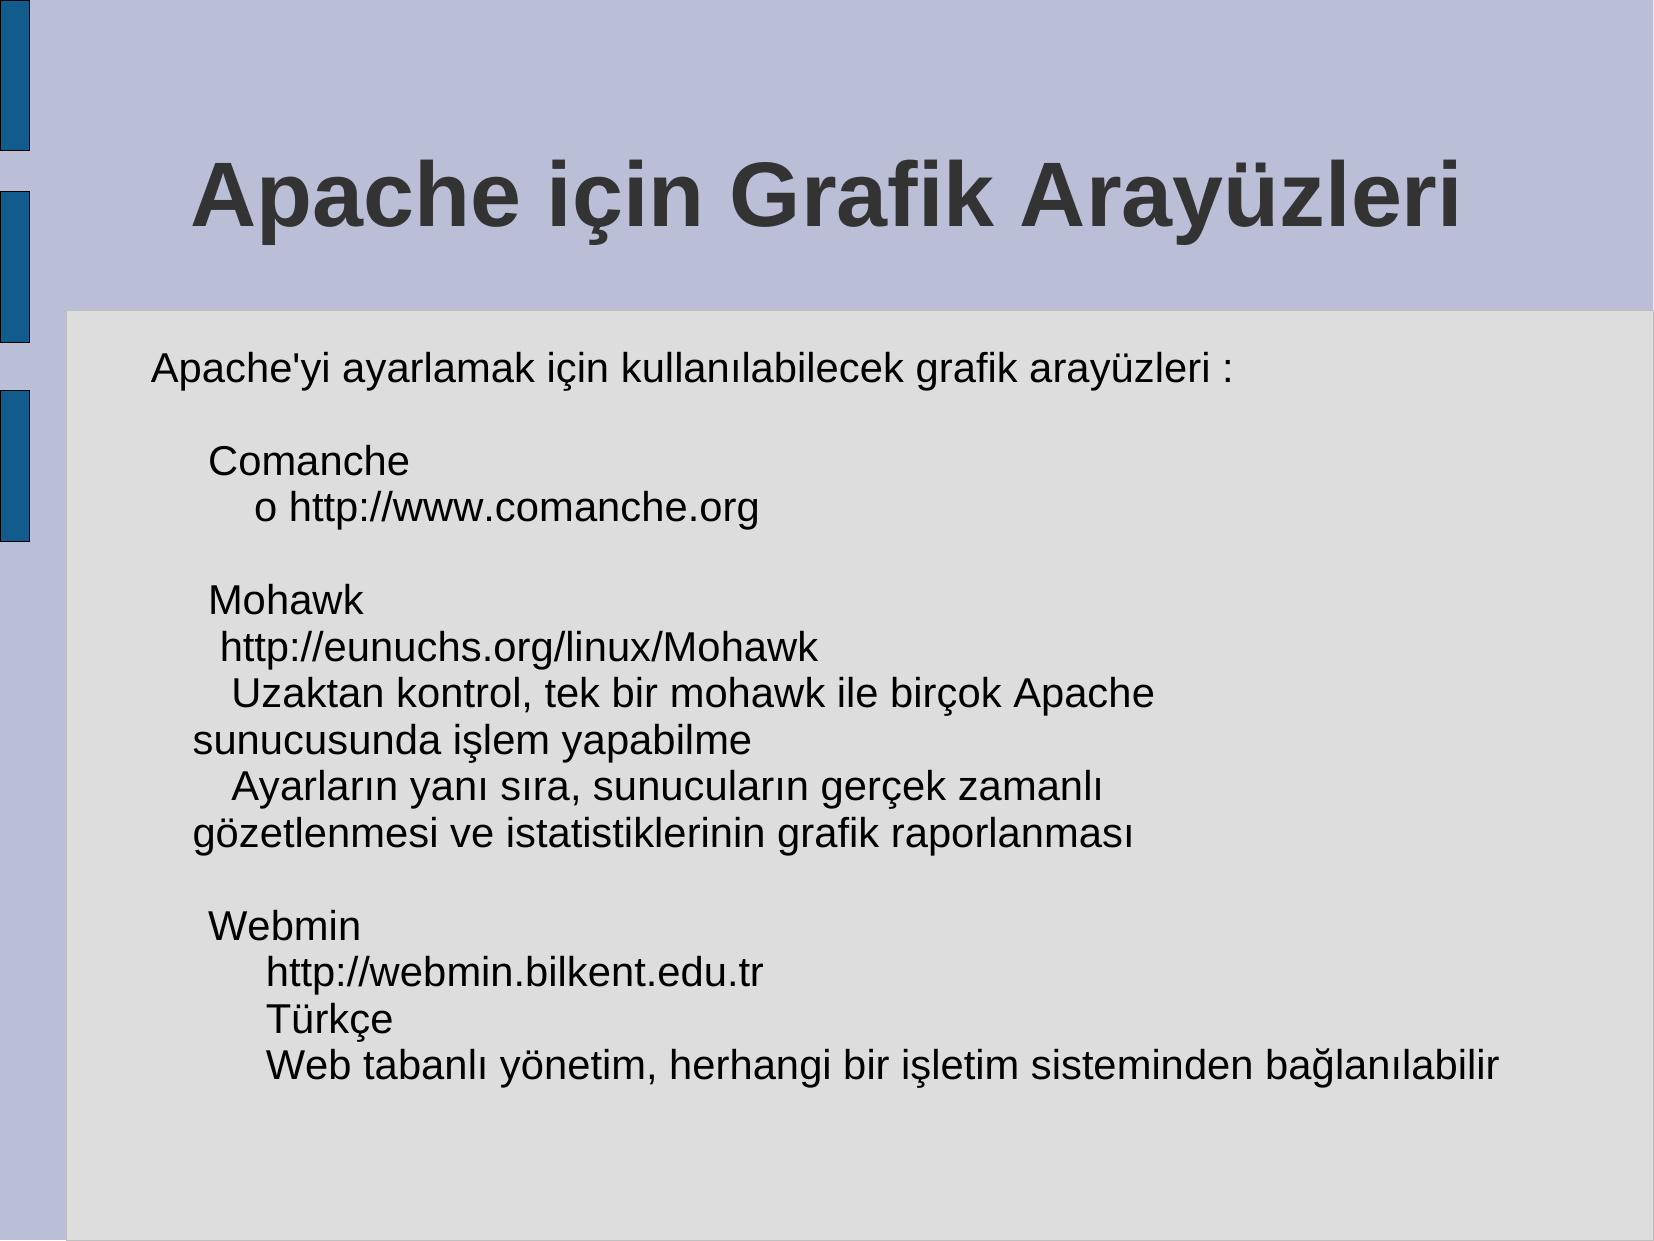

# Apache için Grafik Arayüzleri
 Apache'yi ayarlamak için kullanılabilecek grafik arayüzleri :
 Comanche
 o http://www.comanche.org
 Mohawk
 http://eunuchs.org/linux/Mohawk
 Uzaktan kontrol, tek bir mohawk ile birçok Apache sunucusunda işlem yapabilme
 Ayarların yanı sıra, sunucuların gerçek zamanlı gözetlenmesi ve istatistiklerinin grafik raporlanması
 Webmin
 http://webmin.bilkent.edu.tr
 Türkçe
 Web tabanlı yönetim, herhangi bir işletim sisteminden bağlanılabilir